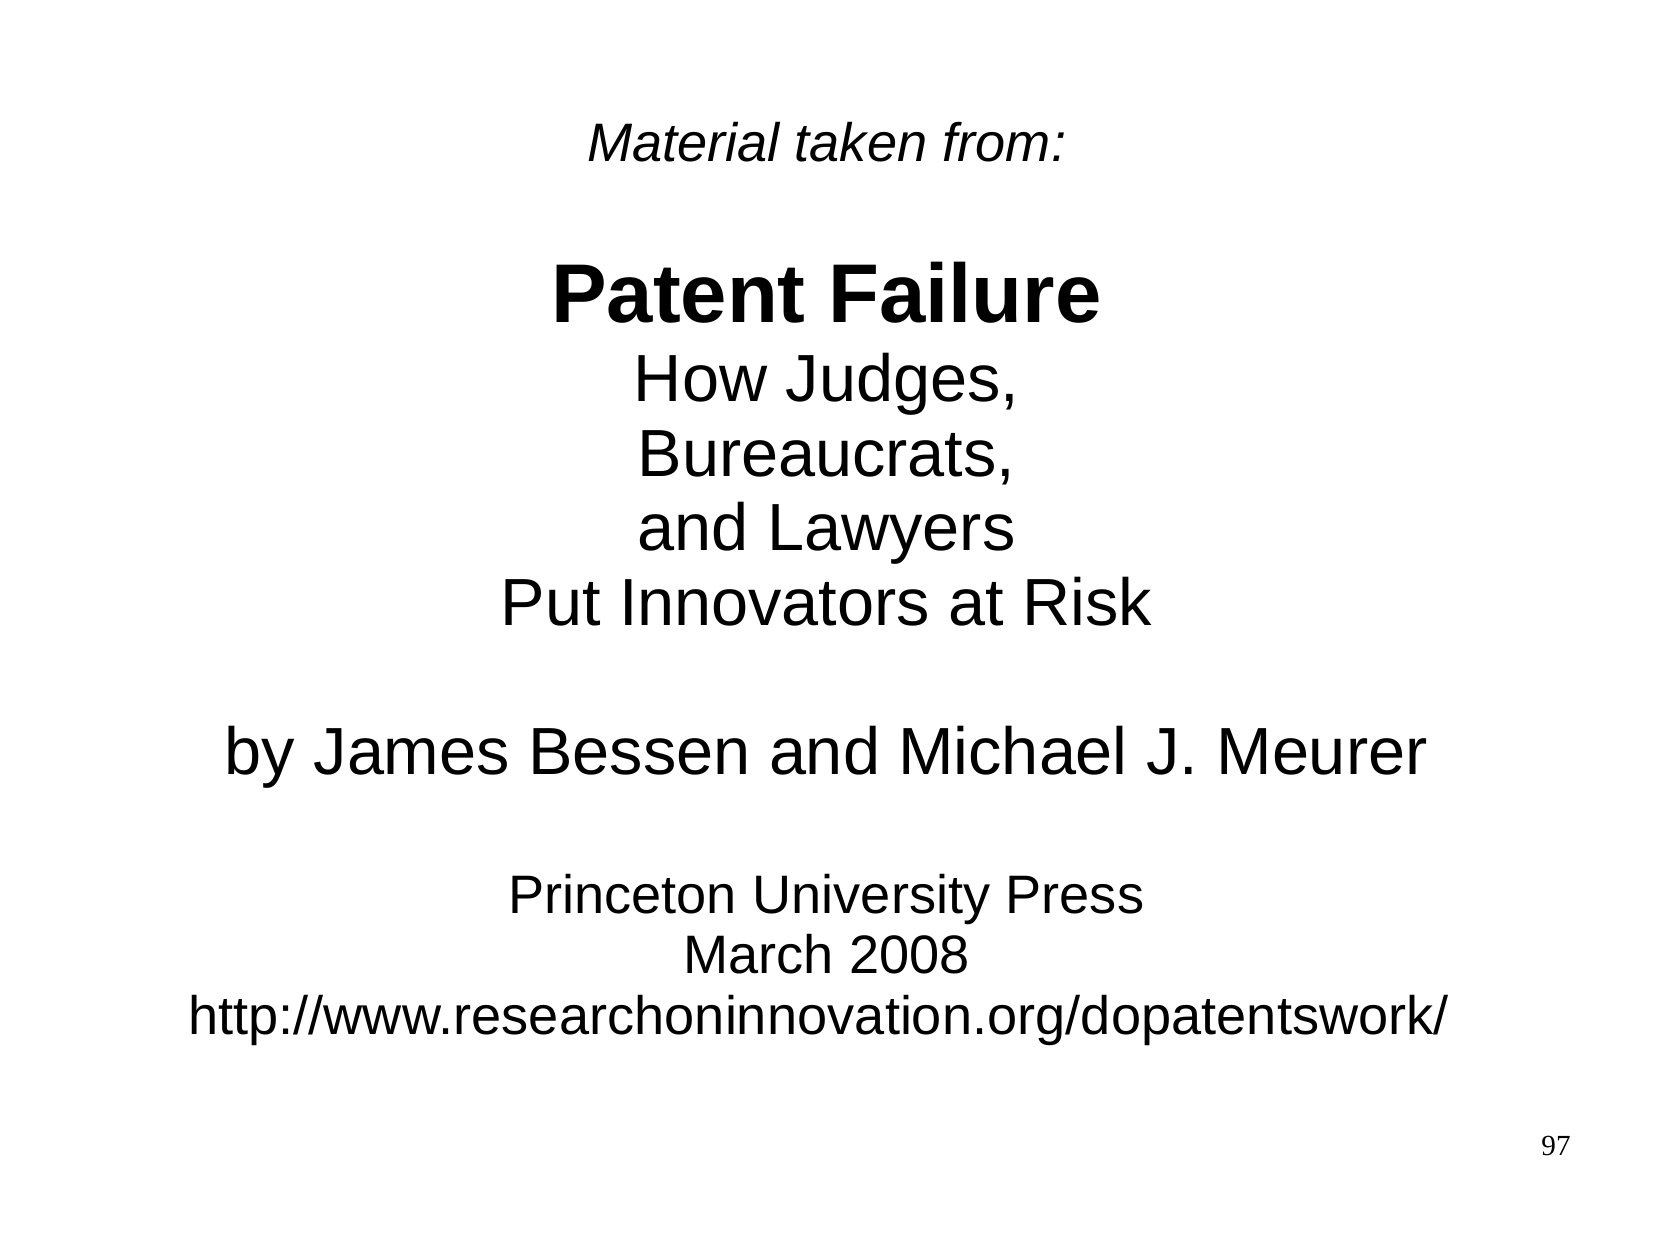

# Material taken from:
Patent Failure
How Judges,
Bureaucrats,
and Lawyers
Put Innovators at Risk
by James Bessen and Michael J. Meurer
Princeton University Press
March 2008
http://www.researchoninnovation.org/dopatentswork/
97